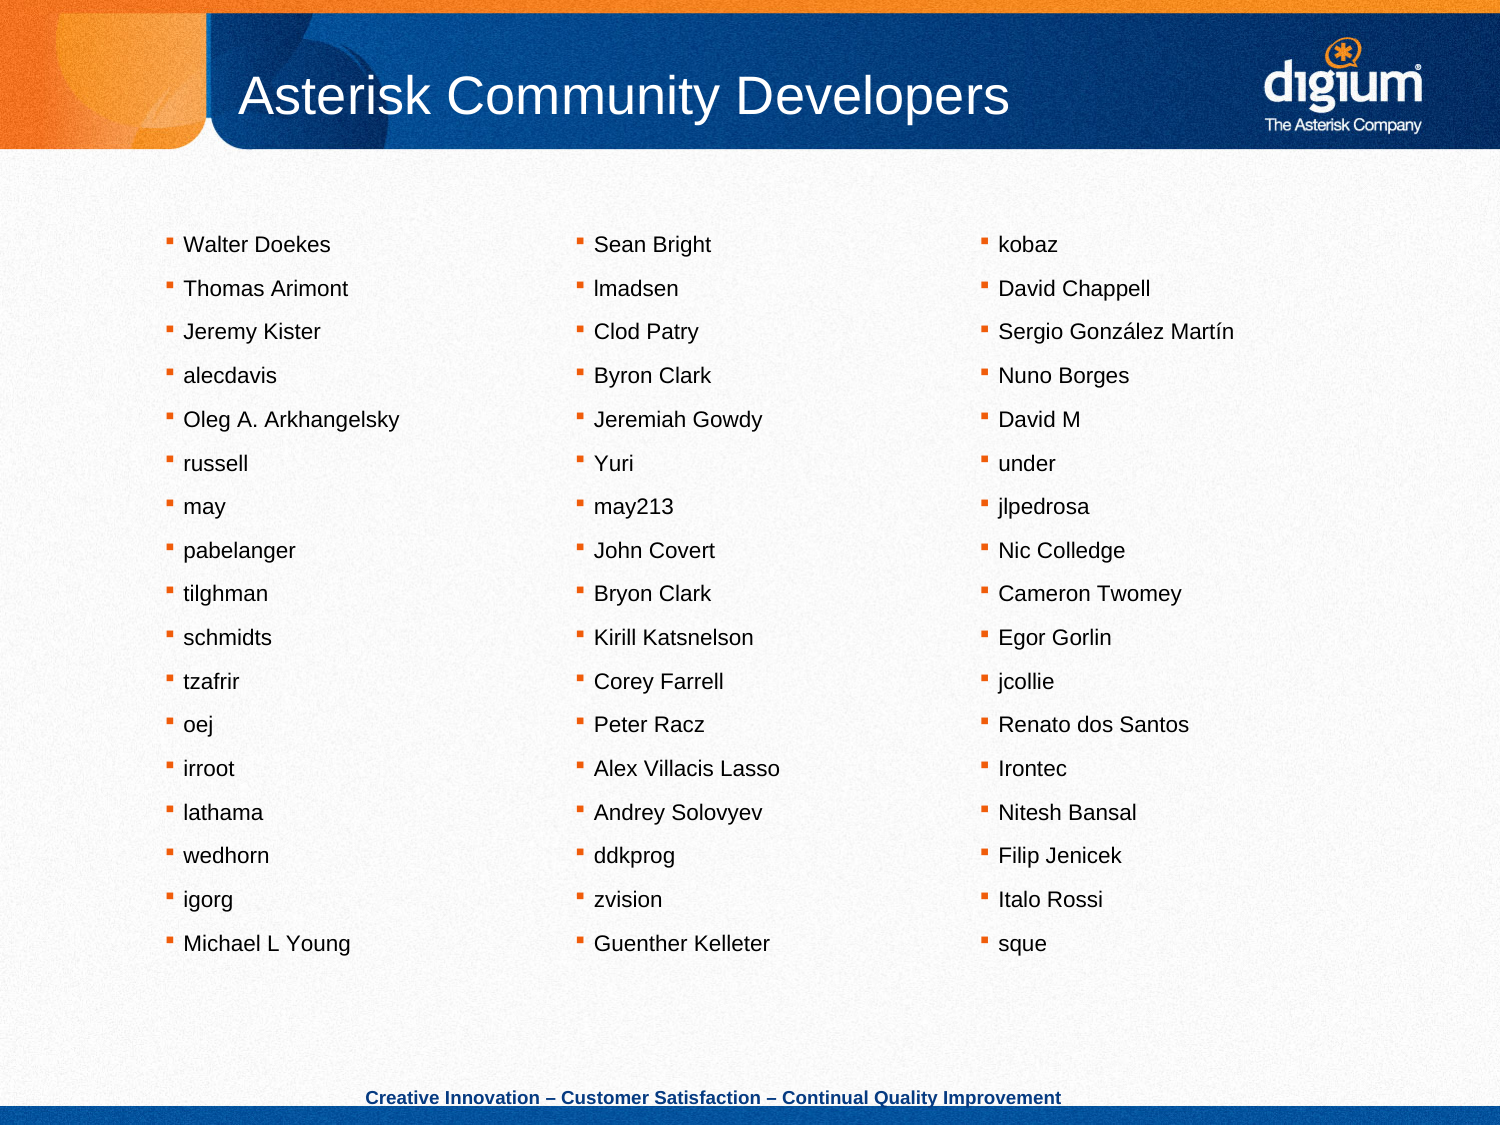

# Asterisk Community Developers
Walter Doekes
Thomas Arimont
Jeremy Kister
alecdavis
Oleg A. Arkhangelsky
russell
may
pabelanger
tilghman
schmidts
tzafrir
oej
irroot
lathama
wedhorn
igorg
Michael L Young
Sean Bright
lmadsen
Clod Patry
Byron Clark
Jeremiah Gowdy
Yuri
may213
John Covert
Bryon Clark
Kirill Katsnelson
Corey Farrell
Peter Racz
Alex Villacis Lasso
Andrey Solovyev
ddkprog
zvision
Guenther Kelleter
kobaz
David Chappell
Sergio González Martín
Nuno Borges
David M
under
jlpedrosa
Nic Colledge
Cameron Twomey
Egor Gorlin
jcollie
Renato dos Santos
Irontec
Nitesh Bansal
Filip Jenicek
Italo Rossi
sque